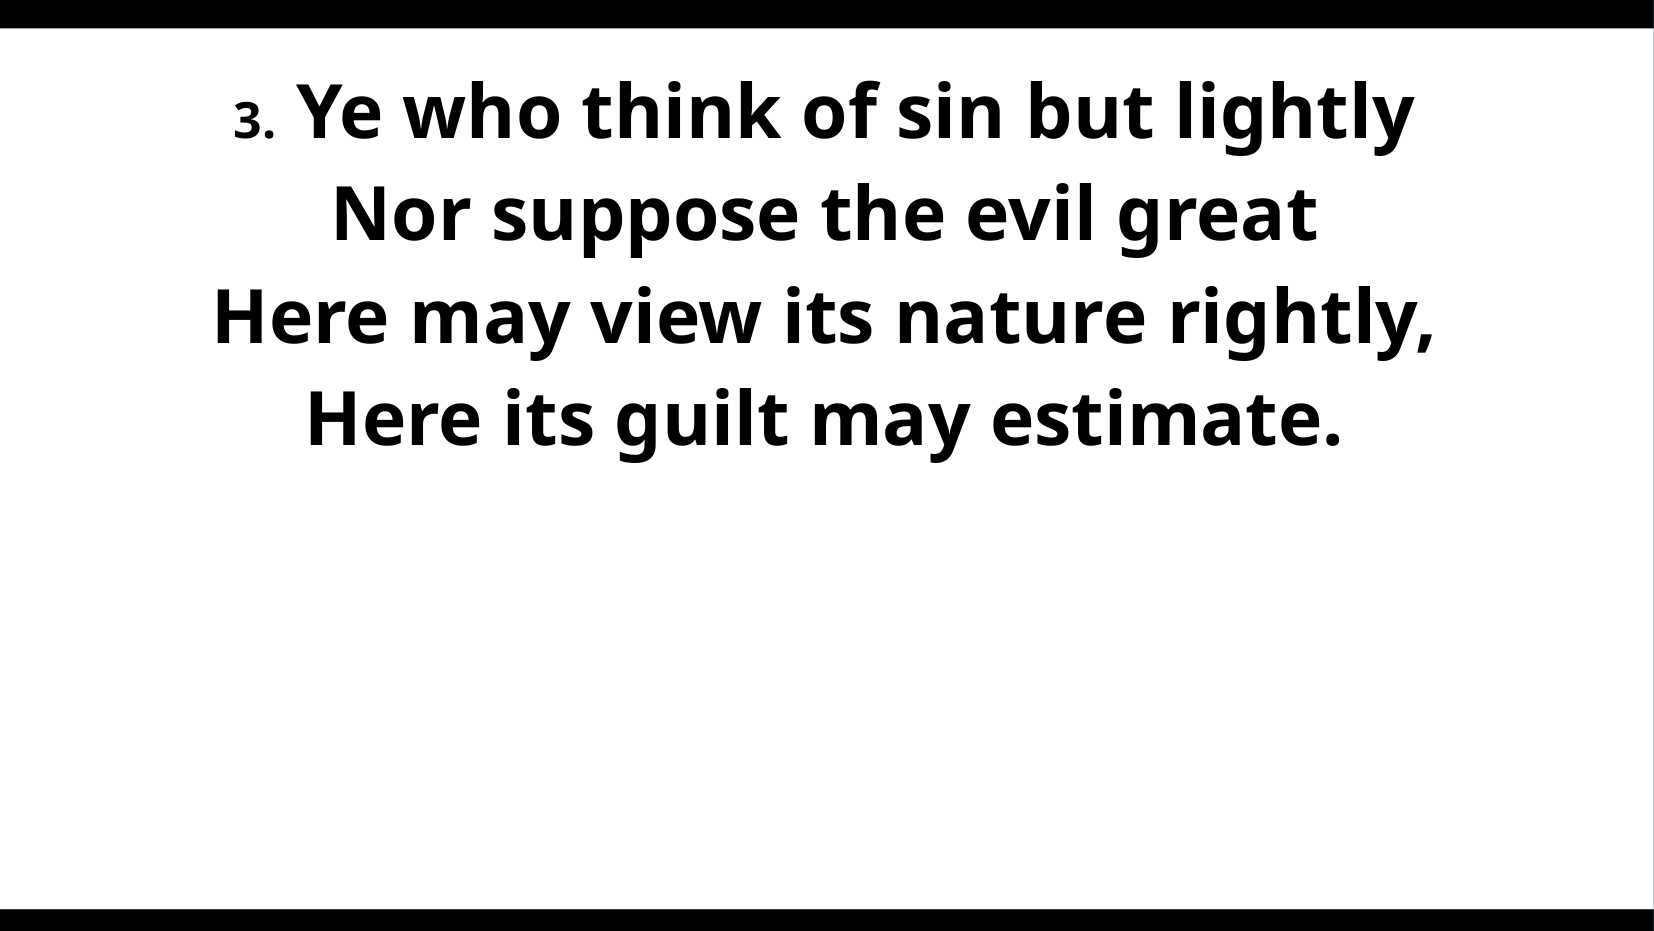

3. Ye who think of sin but lightly
Nor suppose the evil great
Here may view its nature rightly,
Here its guilt may estimate.